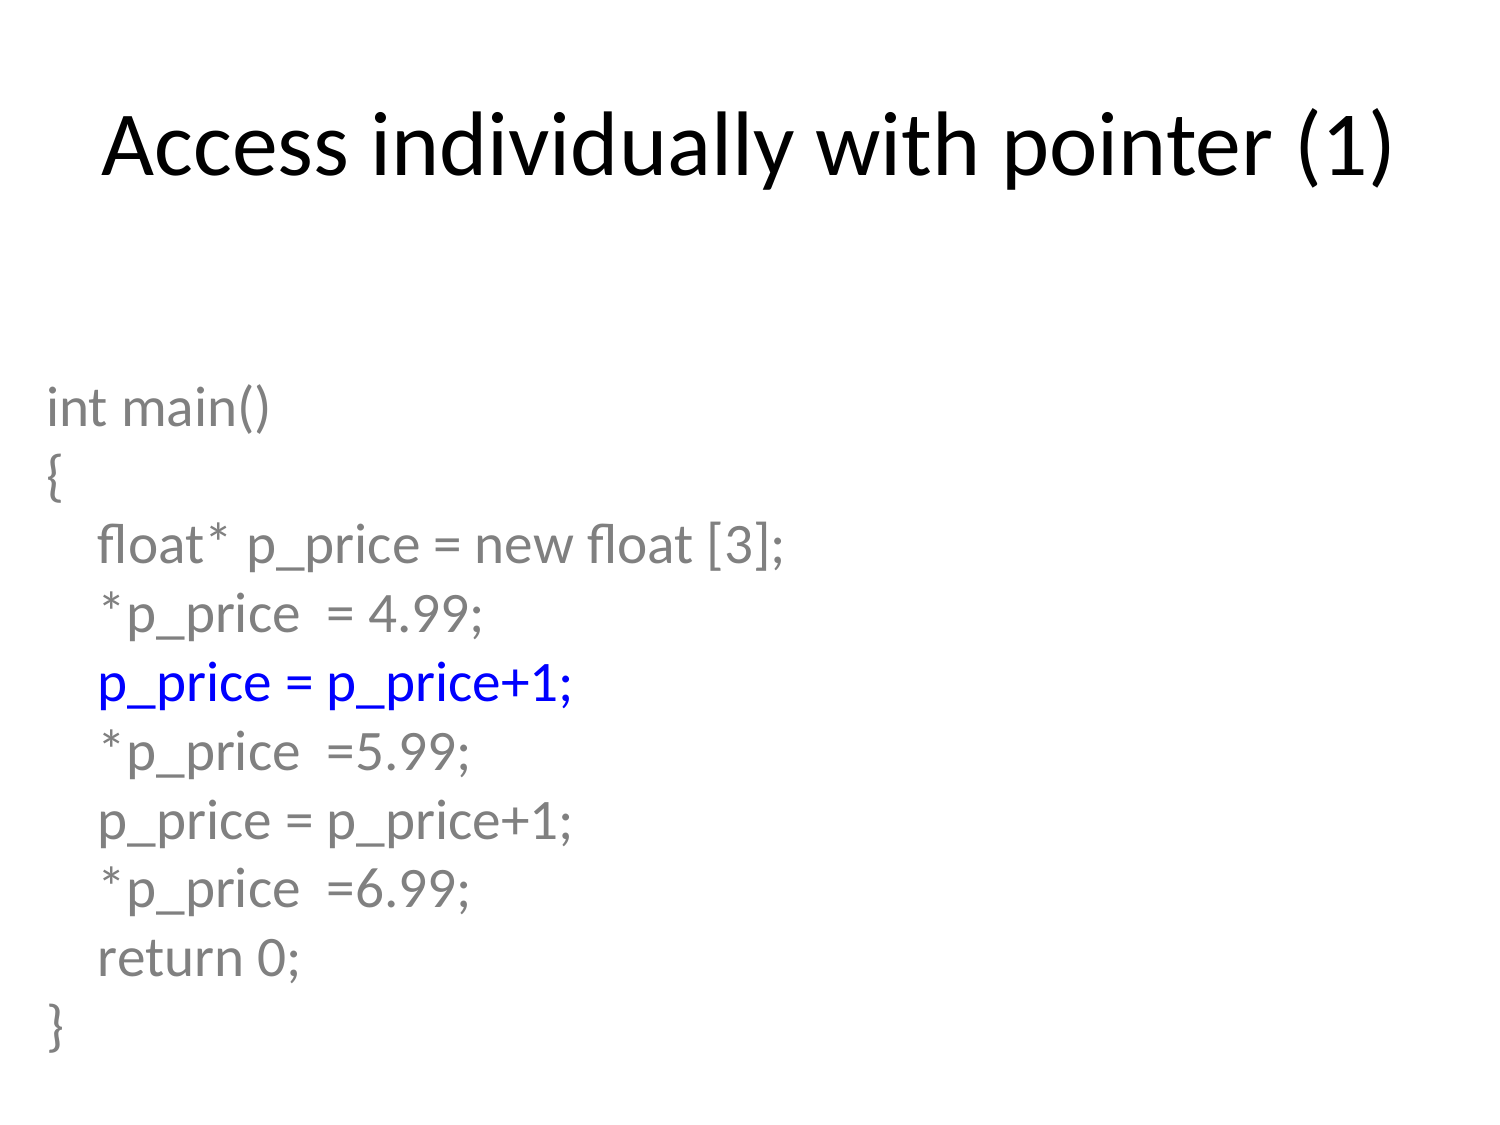

# Access individually with pointer (1)
int main()
{
 float* p_price = new float [3];
 *p_price = 4.99;
 p_price = p_price+1;
 *p_price =5.99;
 p_price = p_price+1;
 *p_price =6.99;
 return 0;
}